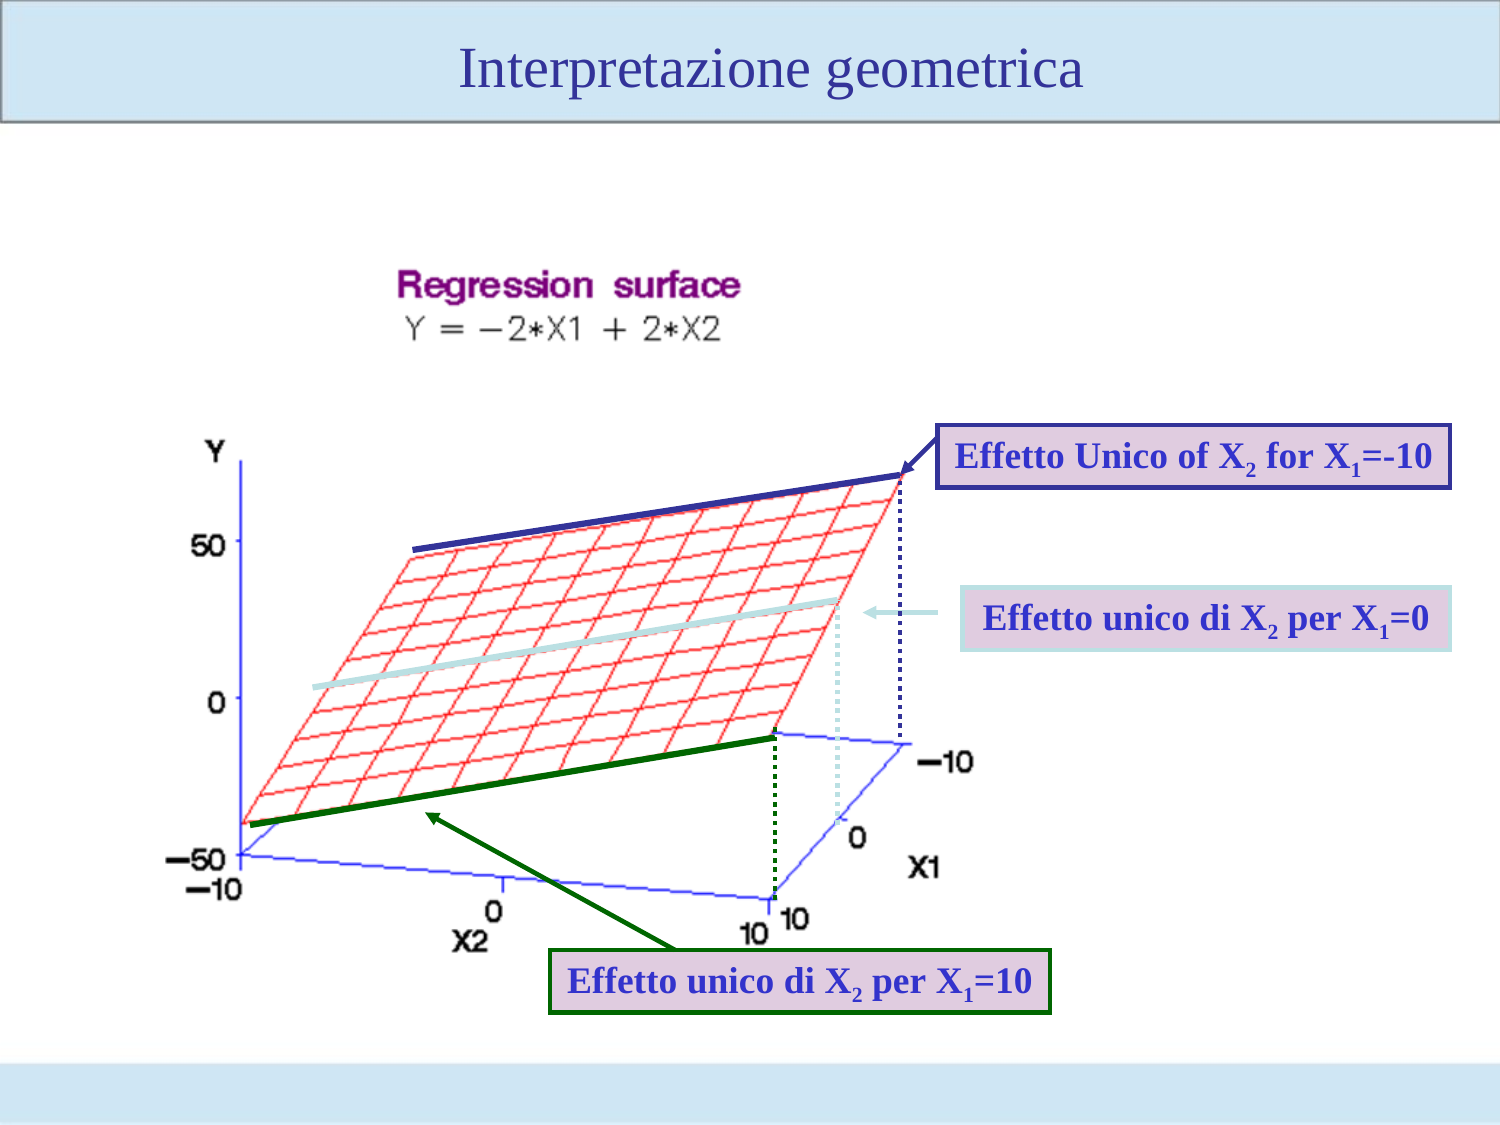

# Interpretazione geometrica
Effetto Unico of X2 for X1=-10
Effetto unico di X2 per X1=0
Effetto unico di X2 per X1=10
82